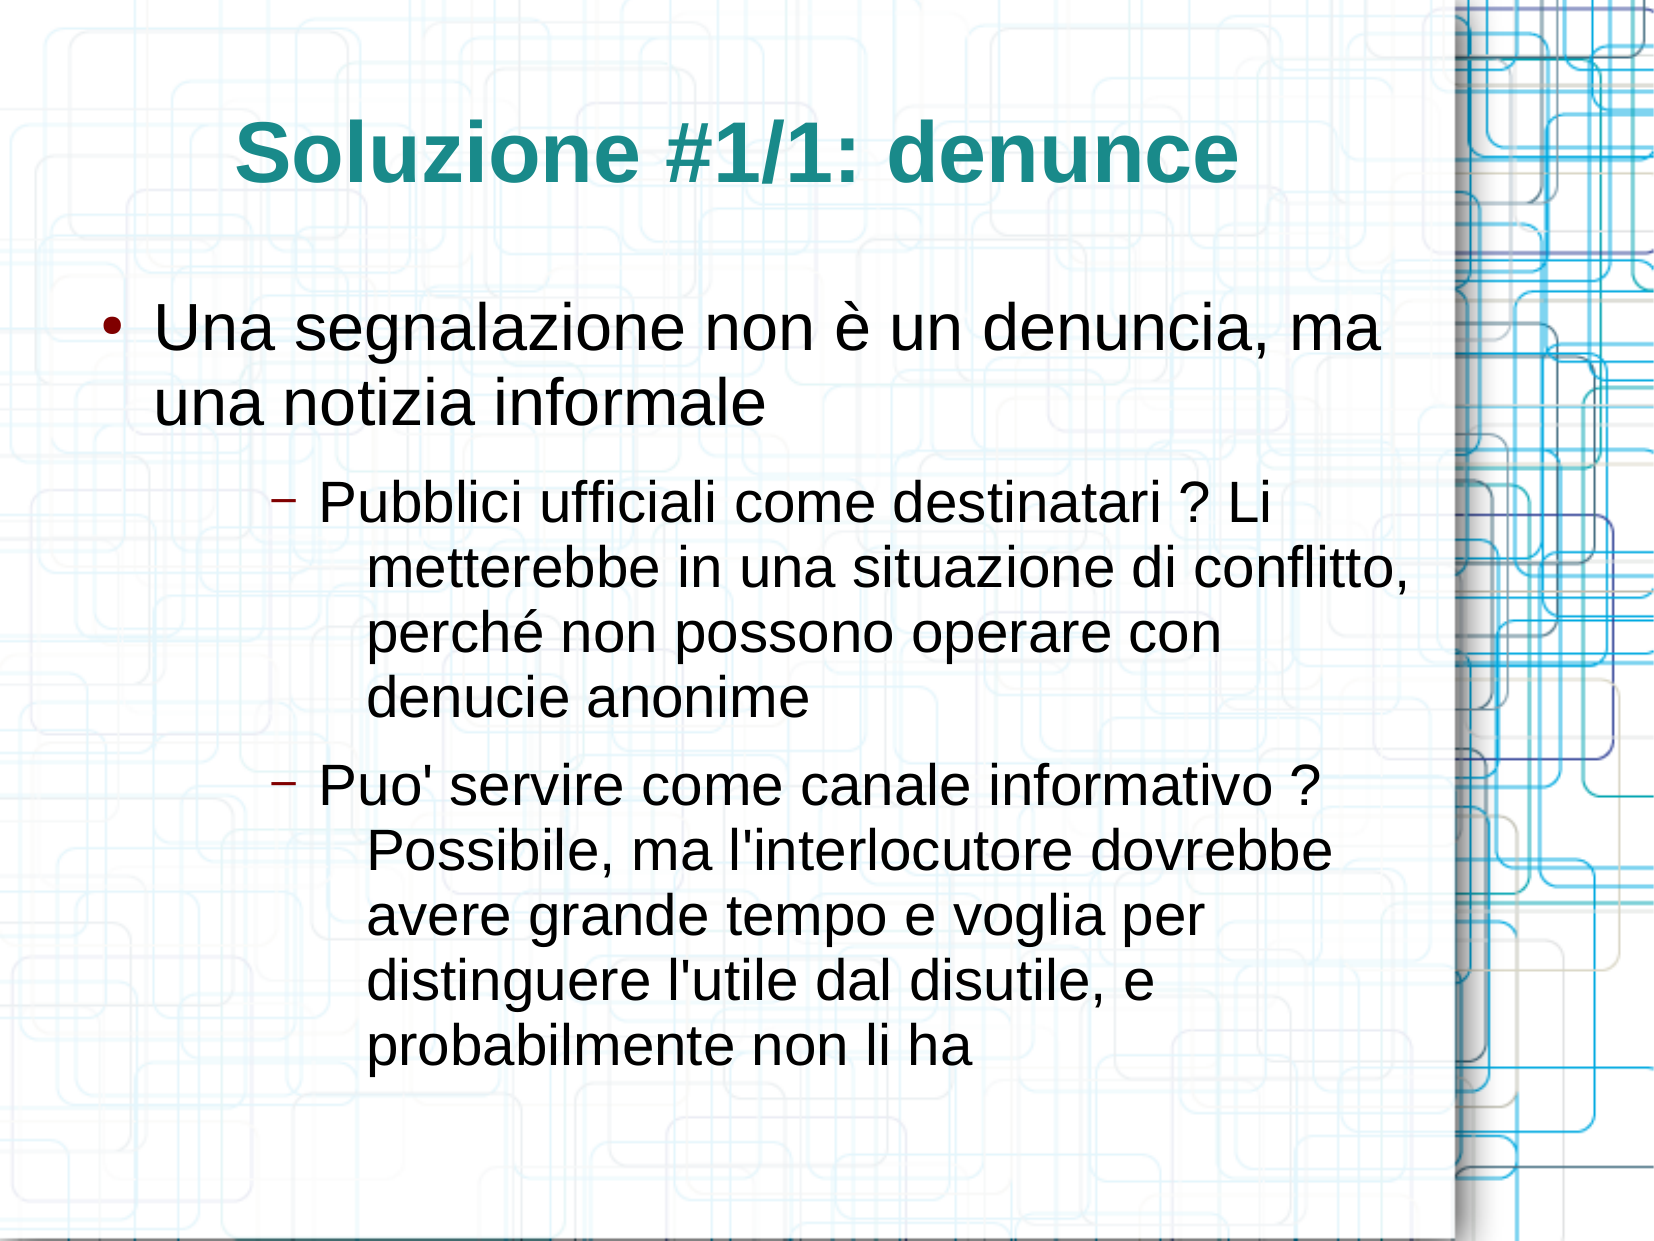

# Soluzione #1/1: denunce
Una segnalazione non è un denuncia, ma una notizia informale
Pubblici ufficiali come destinatari ? Li metterebbe in una situazione di conflitto, perché non possono operare con denucie anonime
Puo' servire come canale informativo ? Possibile, ma l'interlocutore dovrebbe avere grande tempo e voglia per distinguere l'utile dal disutile, e probabilmente non li ha